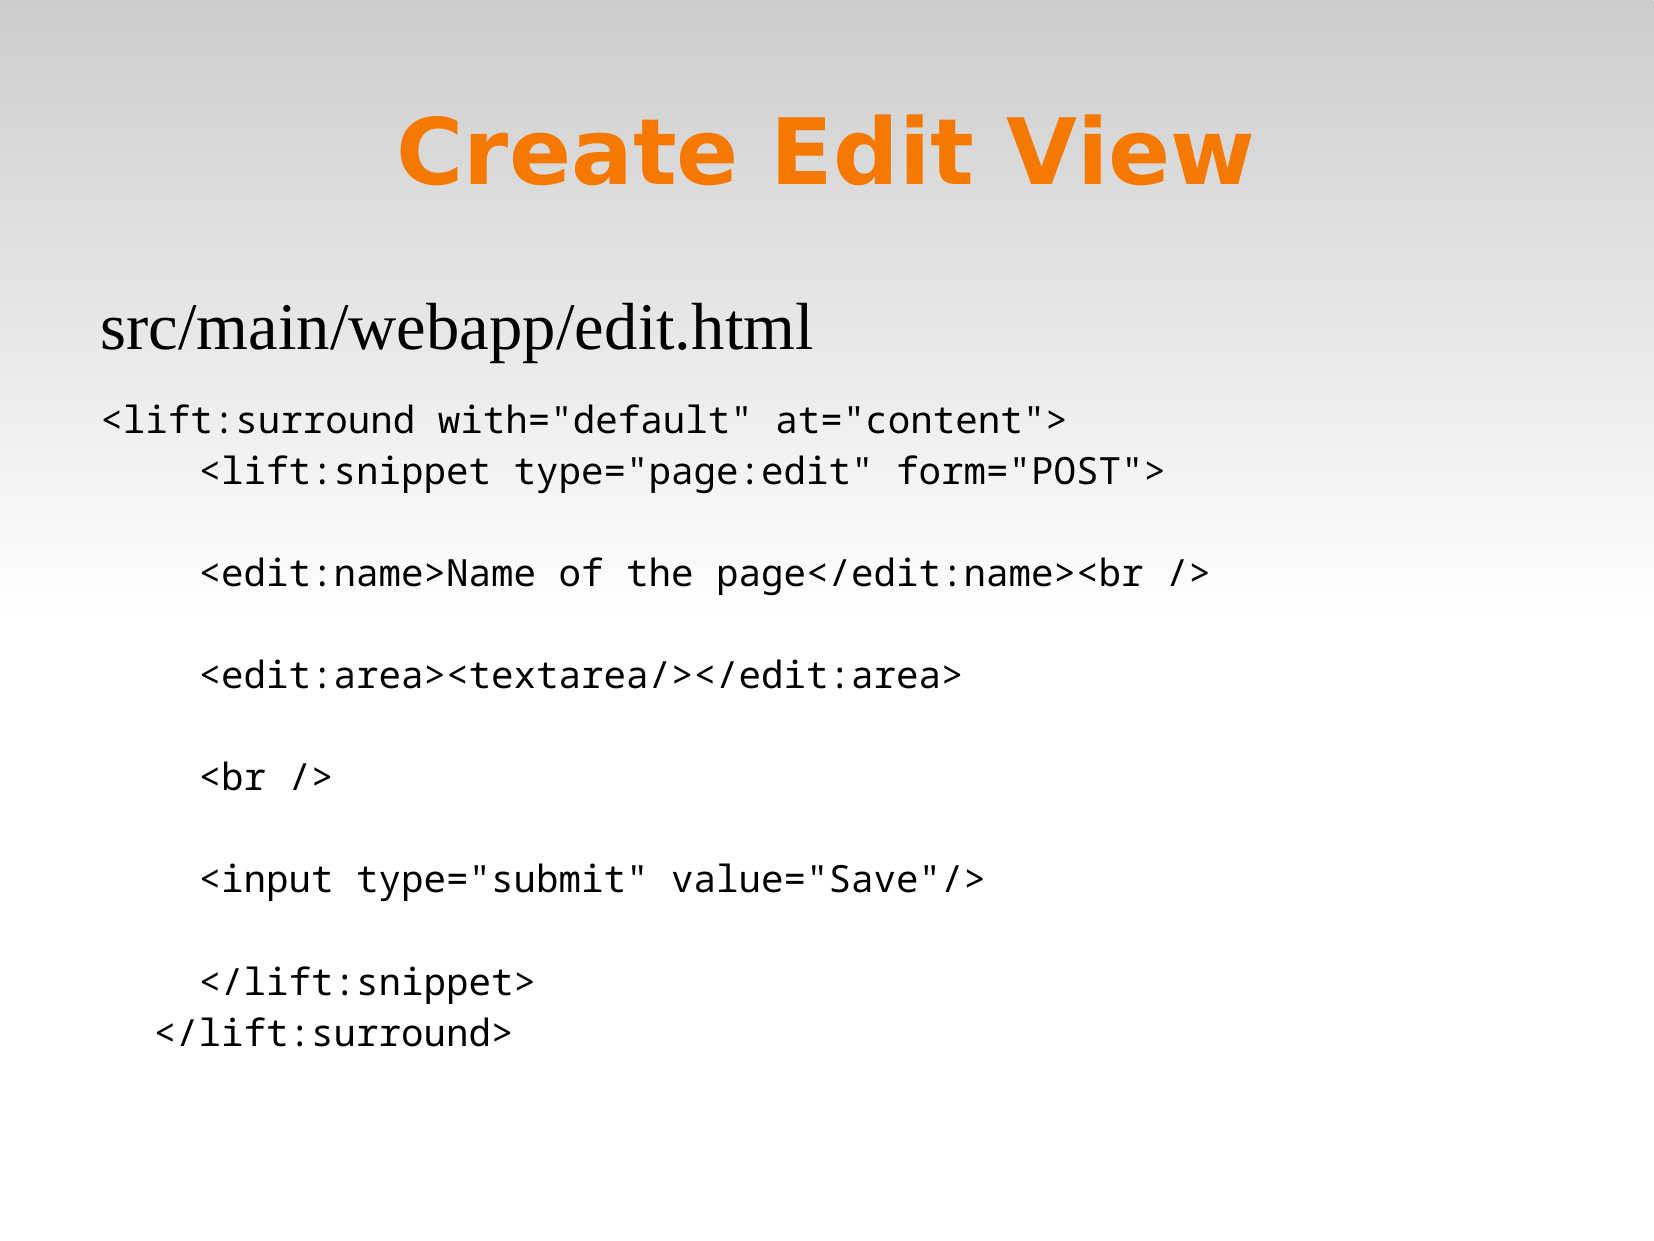

# Create Edit View
src/main/webapp/edit.html
<lift:surround with="default" at="content">
 <lift:snippet type="page:edit" form="POST">
 <edit:name>Name of the page</edit:name><br />
 <edit:area><textarea/></edit:area>
 <br />
 <input type="submit" value="Save"/>
 </lift:snippet>
</lift:surround>